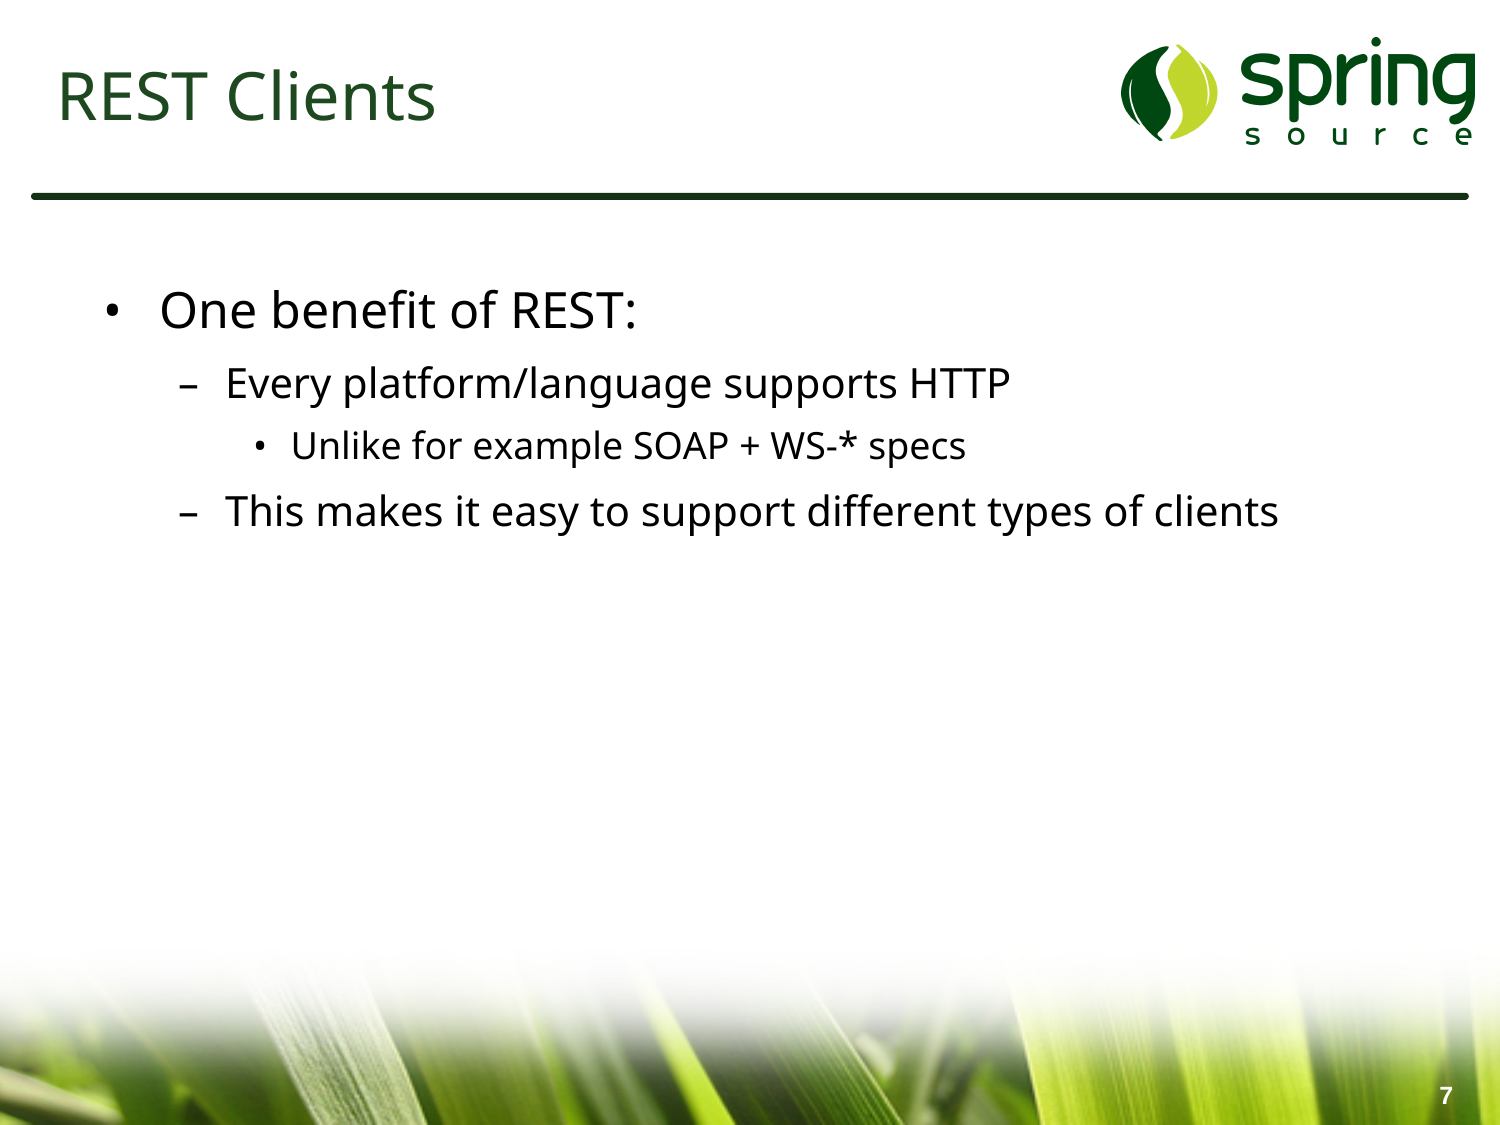

# REST Clients
One benefit of REST:
Every platform/language supports HTTP
Unlike for example SOAP + WS-* specs
This makes it easy to support different types of clients